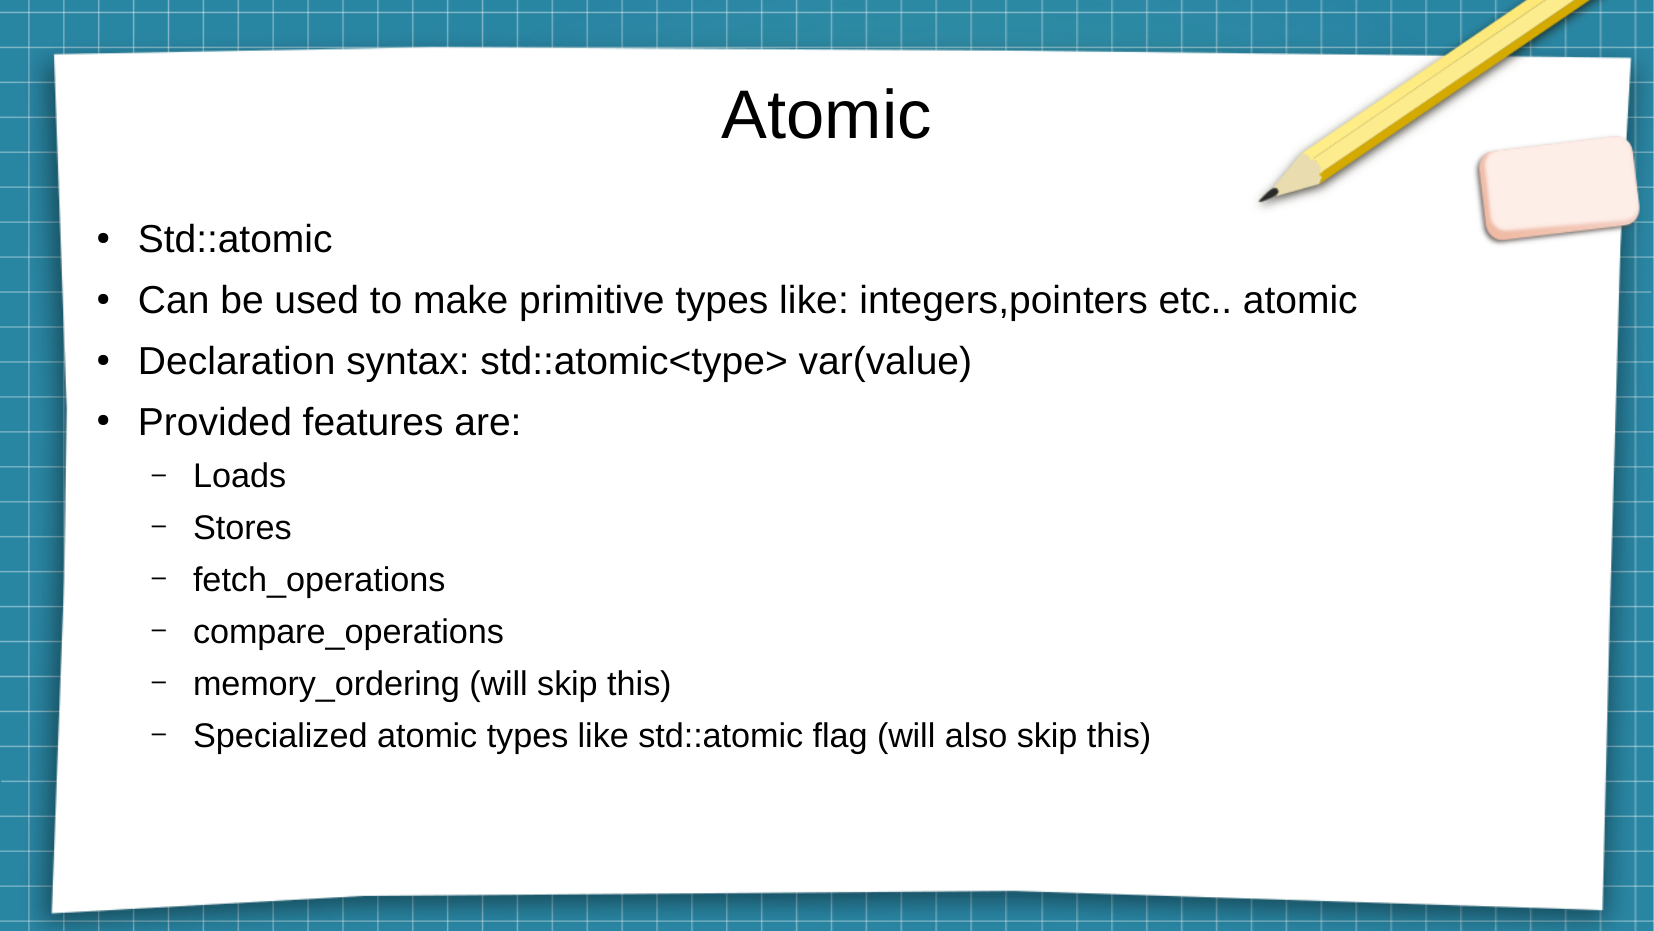

# Atomic
Std::atomic
Can be used to make primitive types like: integers,pointers etc.. atomic
Declaration syntax: std::atomic<type> var(value)
Provided features are:
Loads
Stores
fetch_operations
compare_operations
memory_ordering (will skip this)
Specialized atomic types like std::atomic flag (will also skip this)